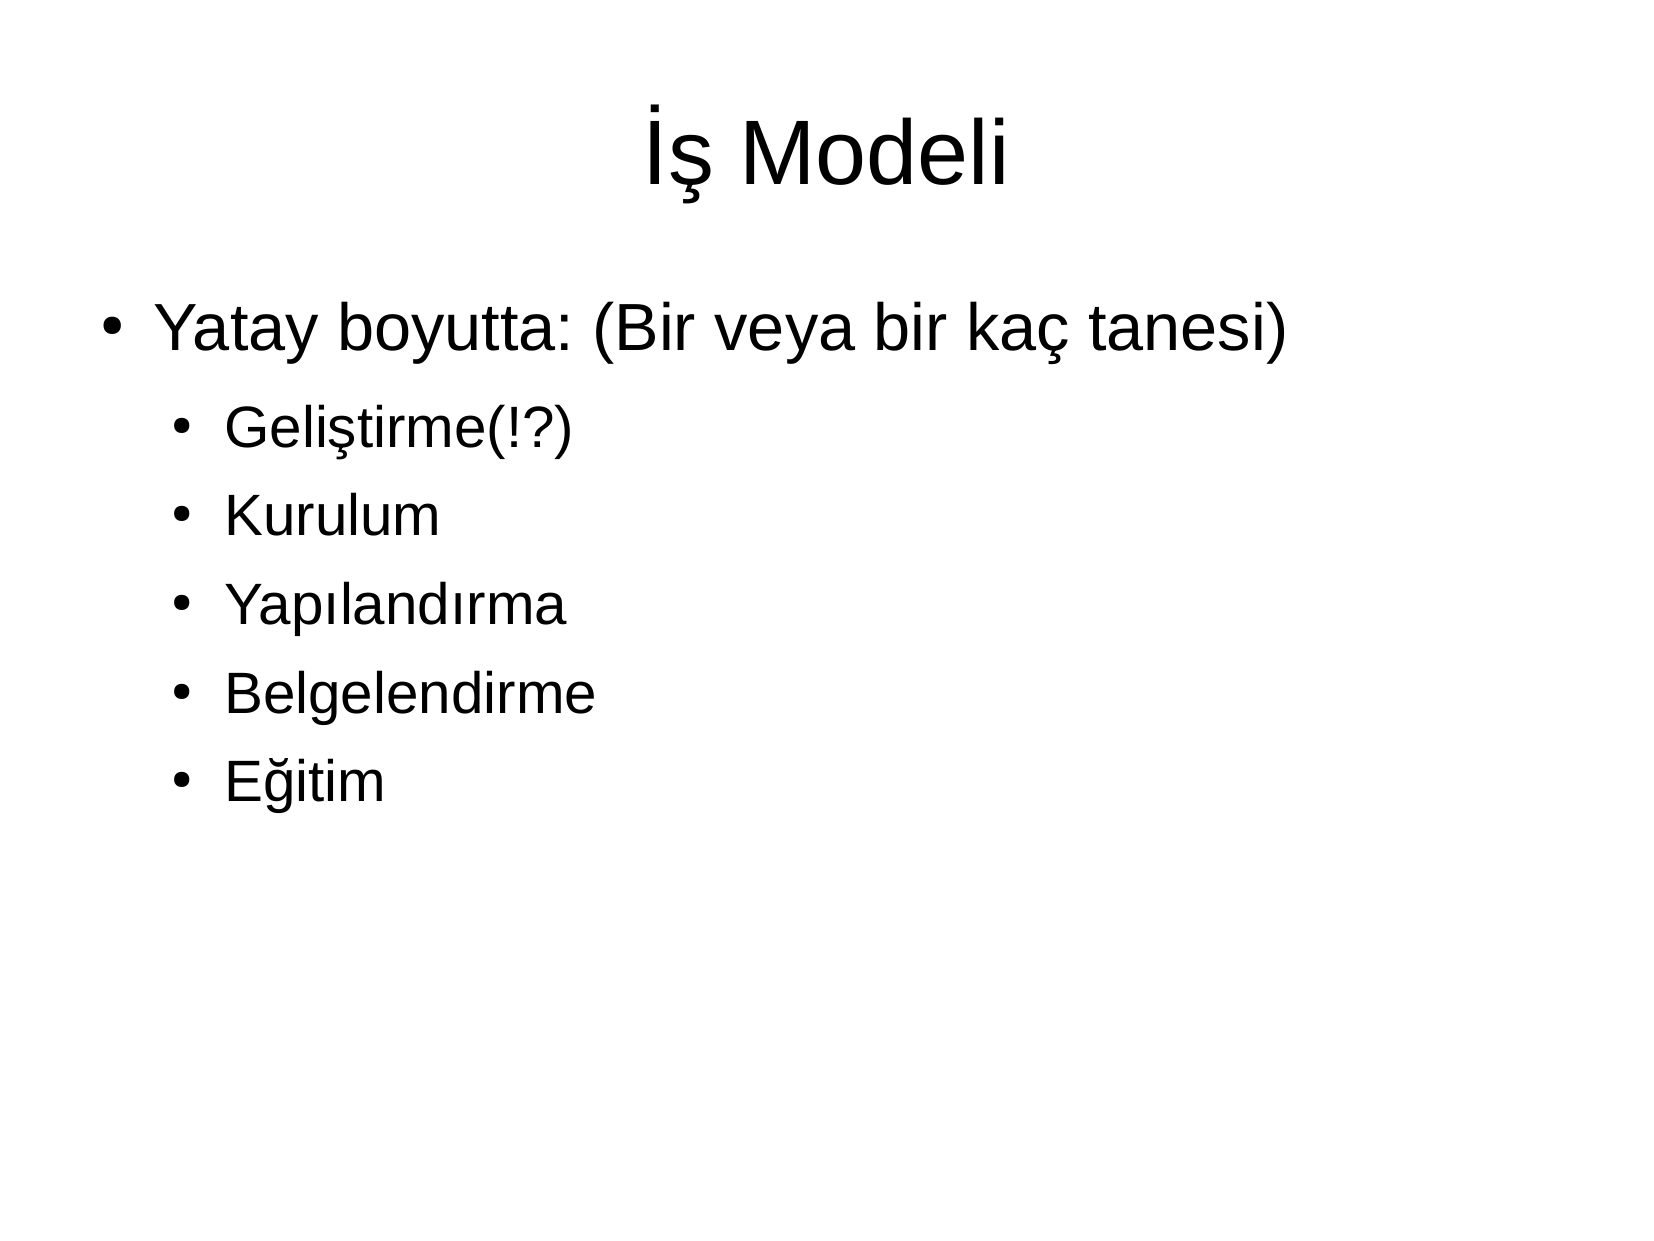

# İş Modeli
Yatay boyutta: (Bir veya bir kaç tanesi)
Geliştirme(!?)
Kurulum
Yapılandırma
Belgelendirme
Eğitim